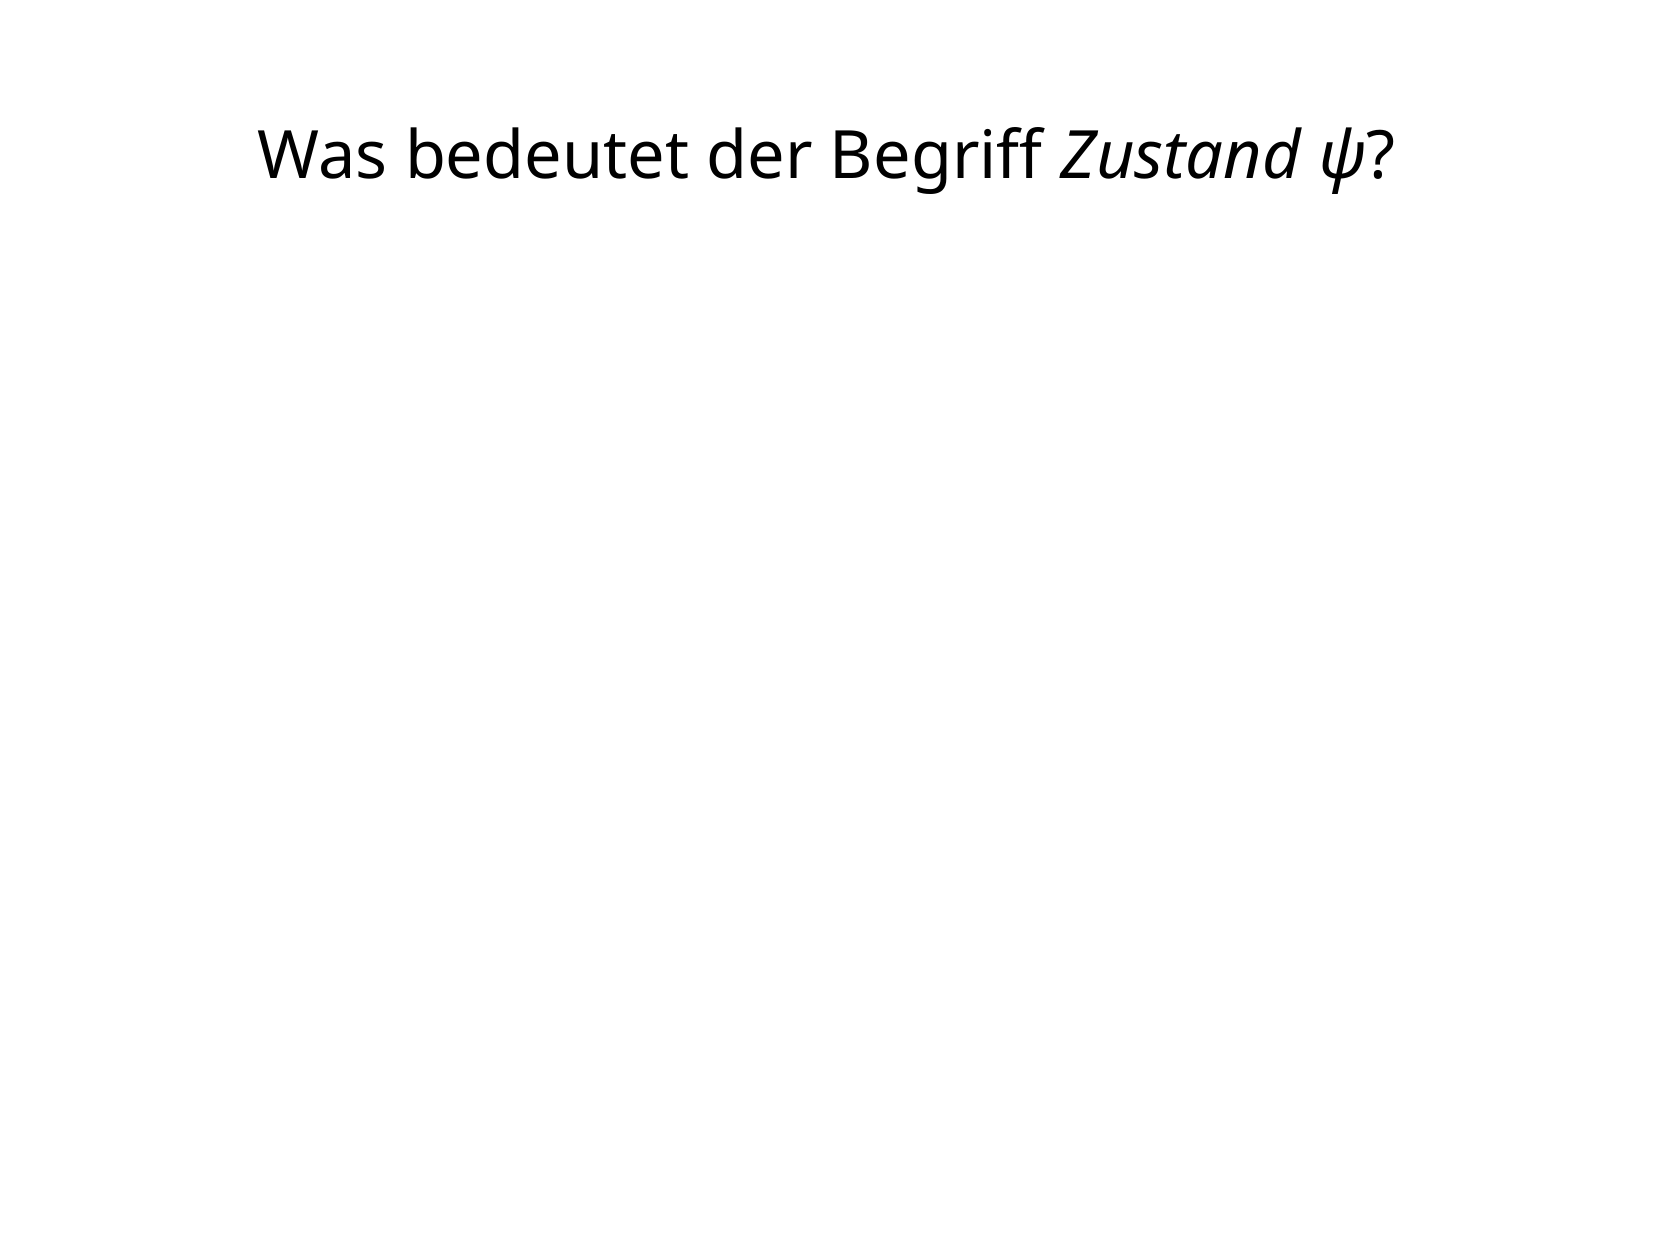

# Was bedeutet der Begriff Zustand ψ?